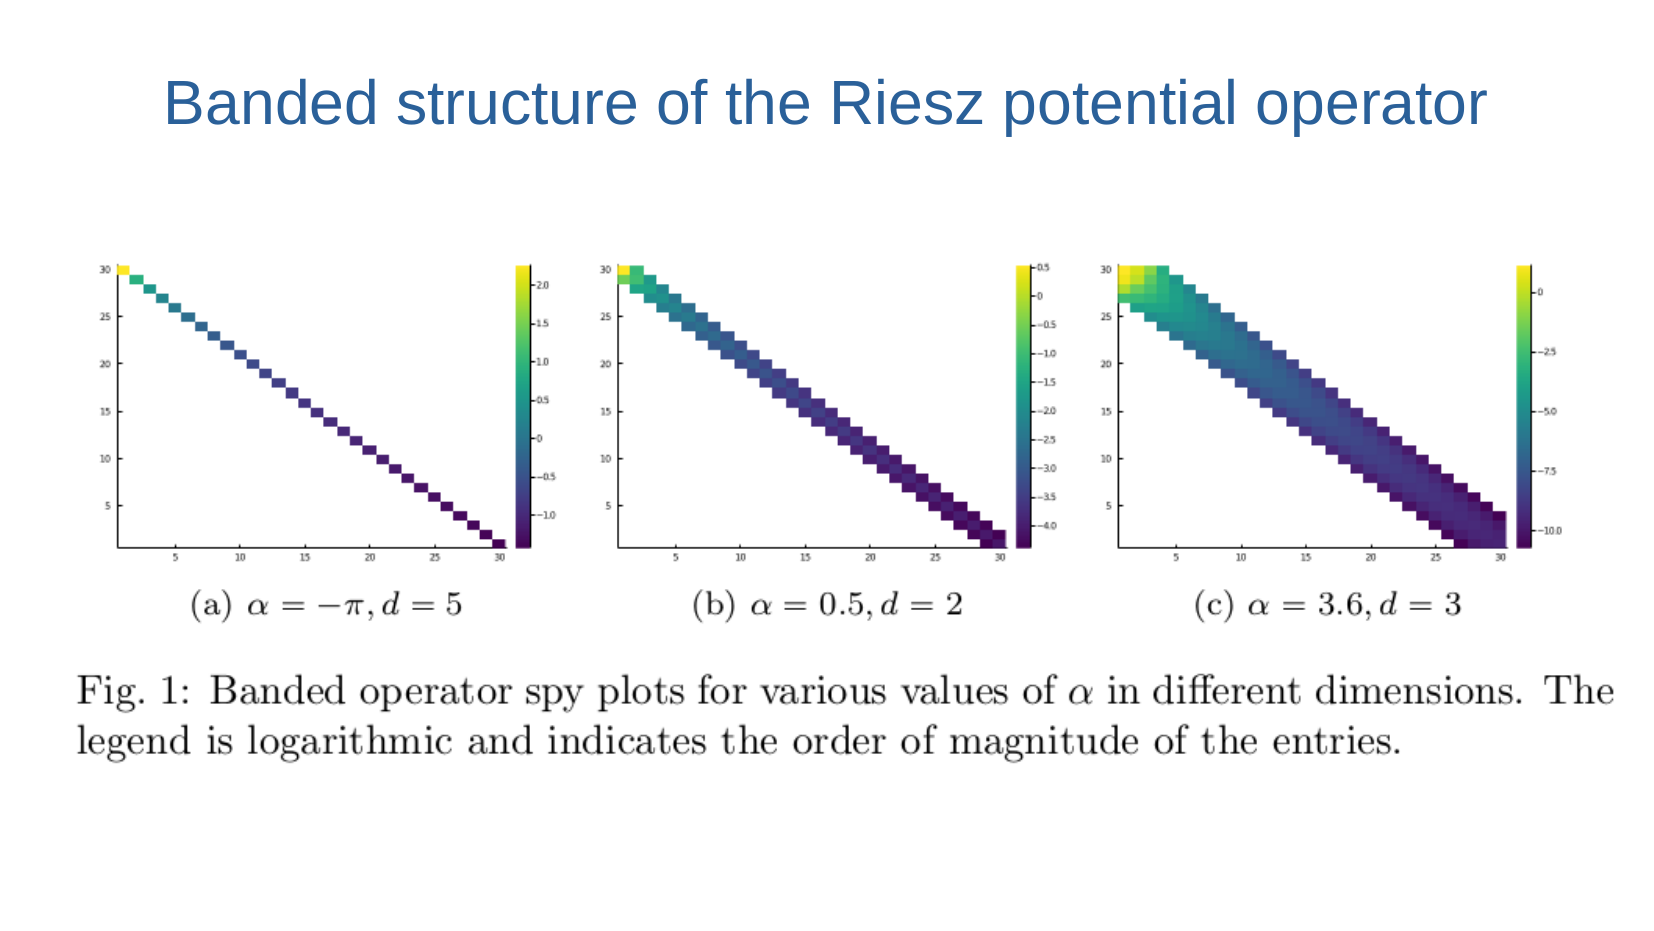

# Banded structure of the Riesz potential operator